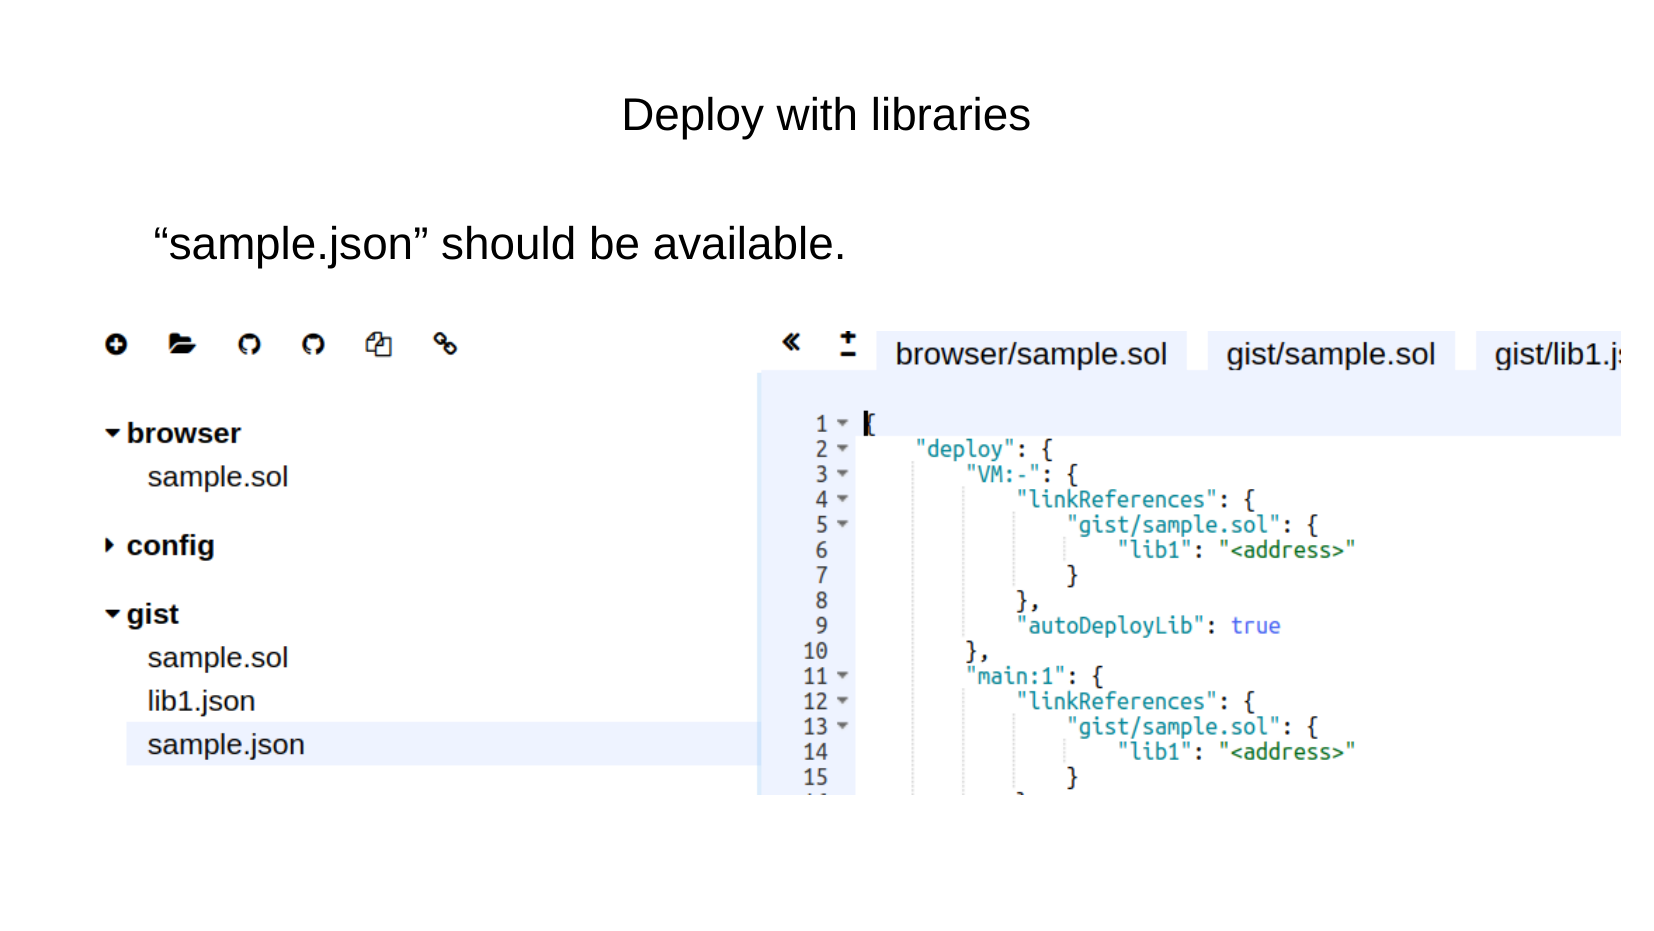

Deploy with libraries
# “sample.json” should be available.